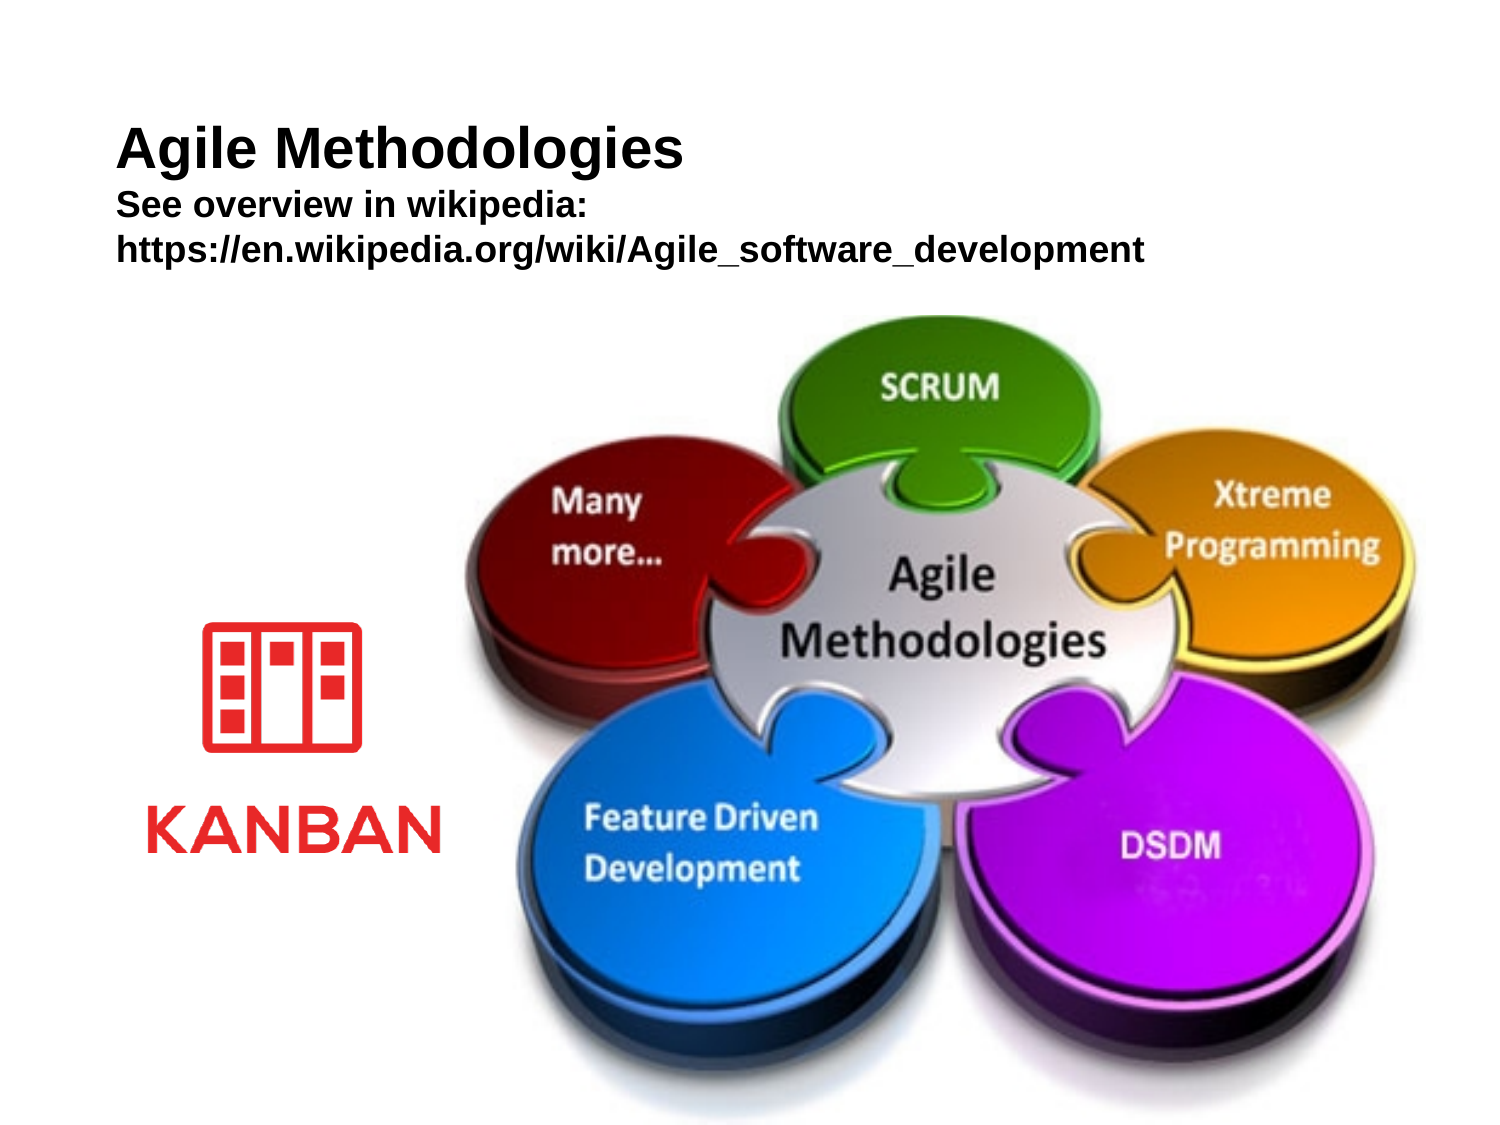

Agile Methodologies
See overview in wikipedia:
https://en.wikipedia.org/wiki/Agile_software_development